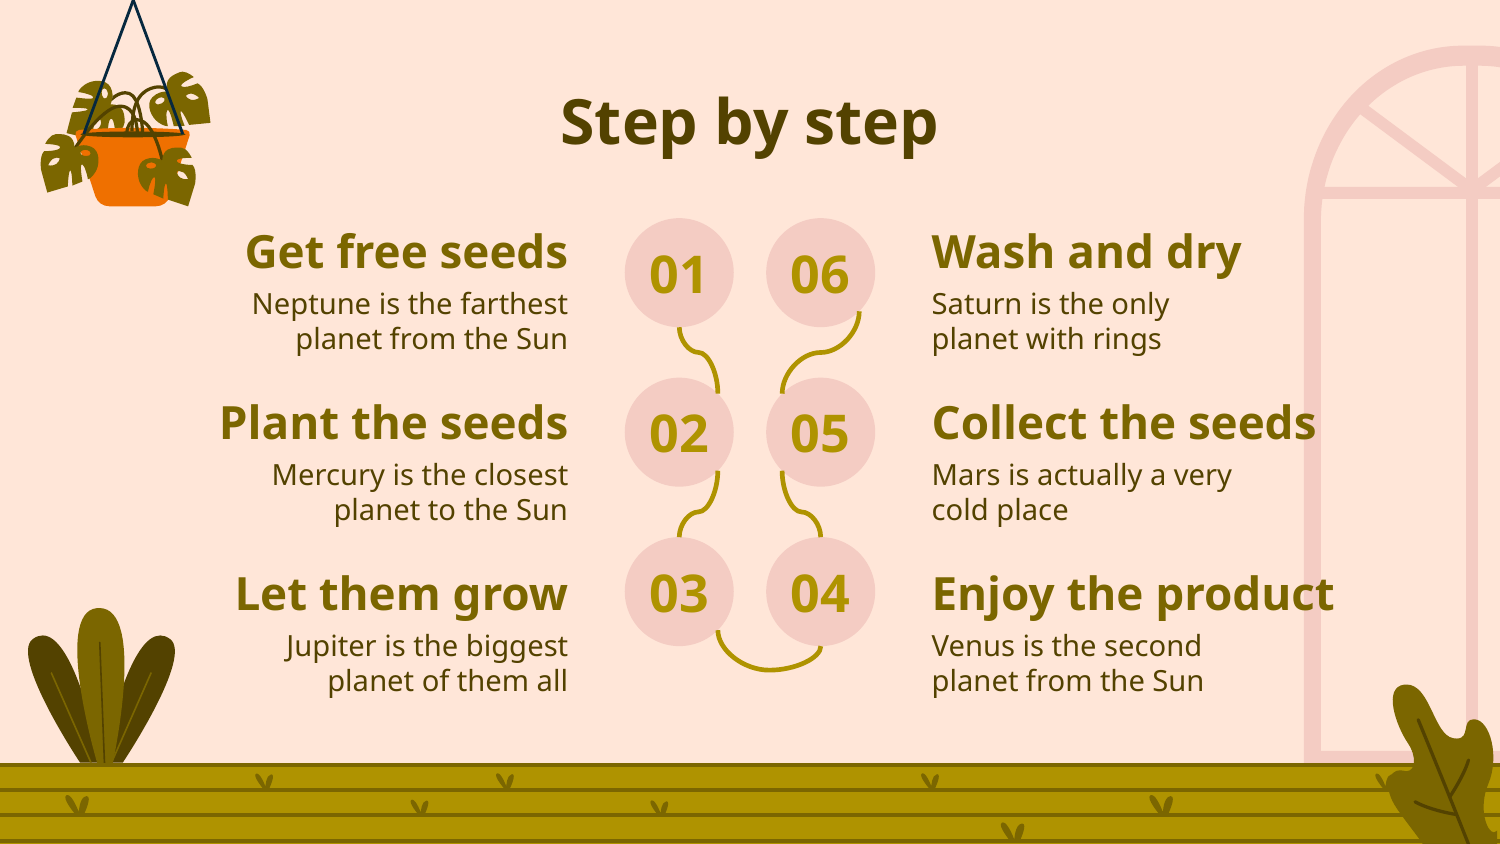

# Step by step
Get free seeds
Wash and dry
01
06
Neptune is the farthest planet from the Sun
Saturn is the only planet with rings
Plant the seeds
Collect the seeds
02
05
Mercury is the closest planet to the Sun
Mars is actually a very cold place
03
04
Let them grow
Enjoy the product
Jupiter is the biggest planet of them all
Venus is the second planet from the Sun